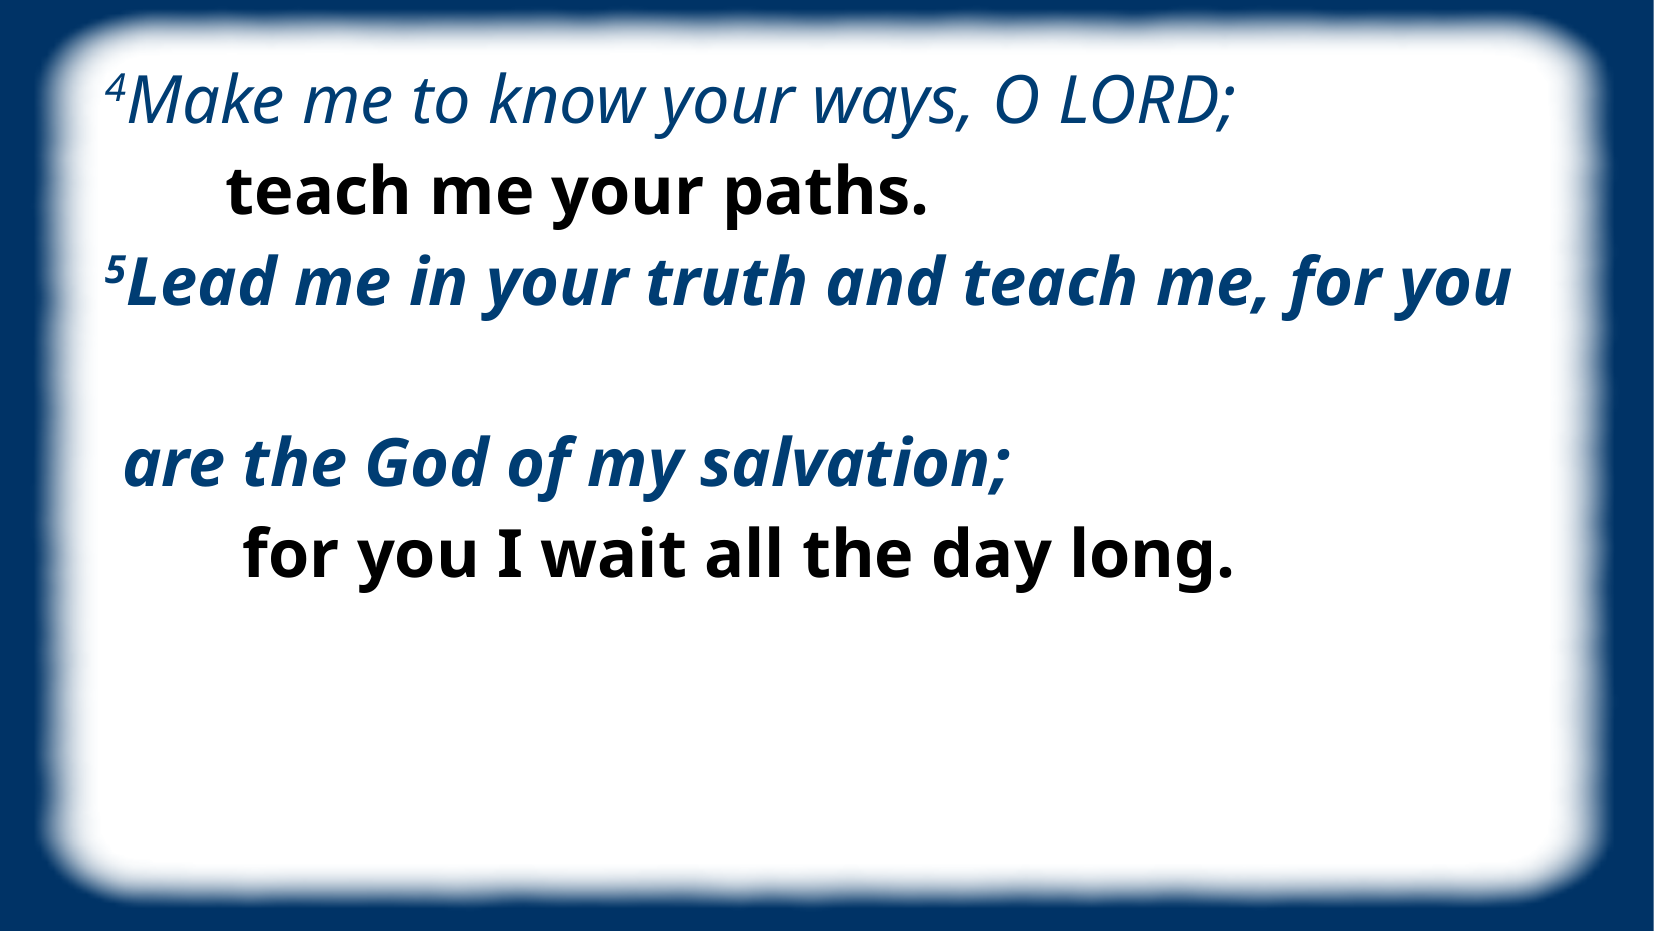

4Make me to know your ways, O LORD;
 teach me your paths.
5Lead me in your truth and teach me, for you
 are the God of my salvation;
 for you I wait all the day long.